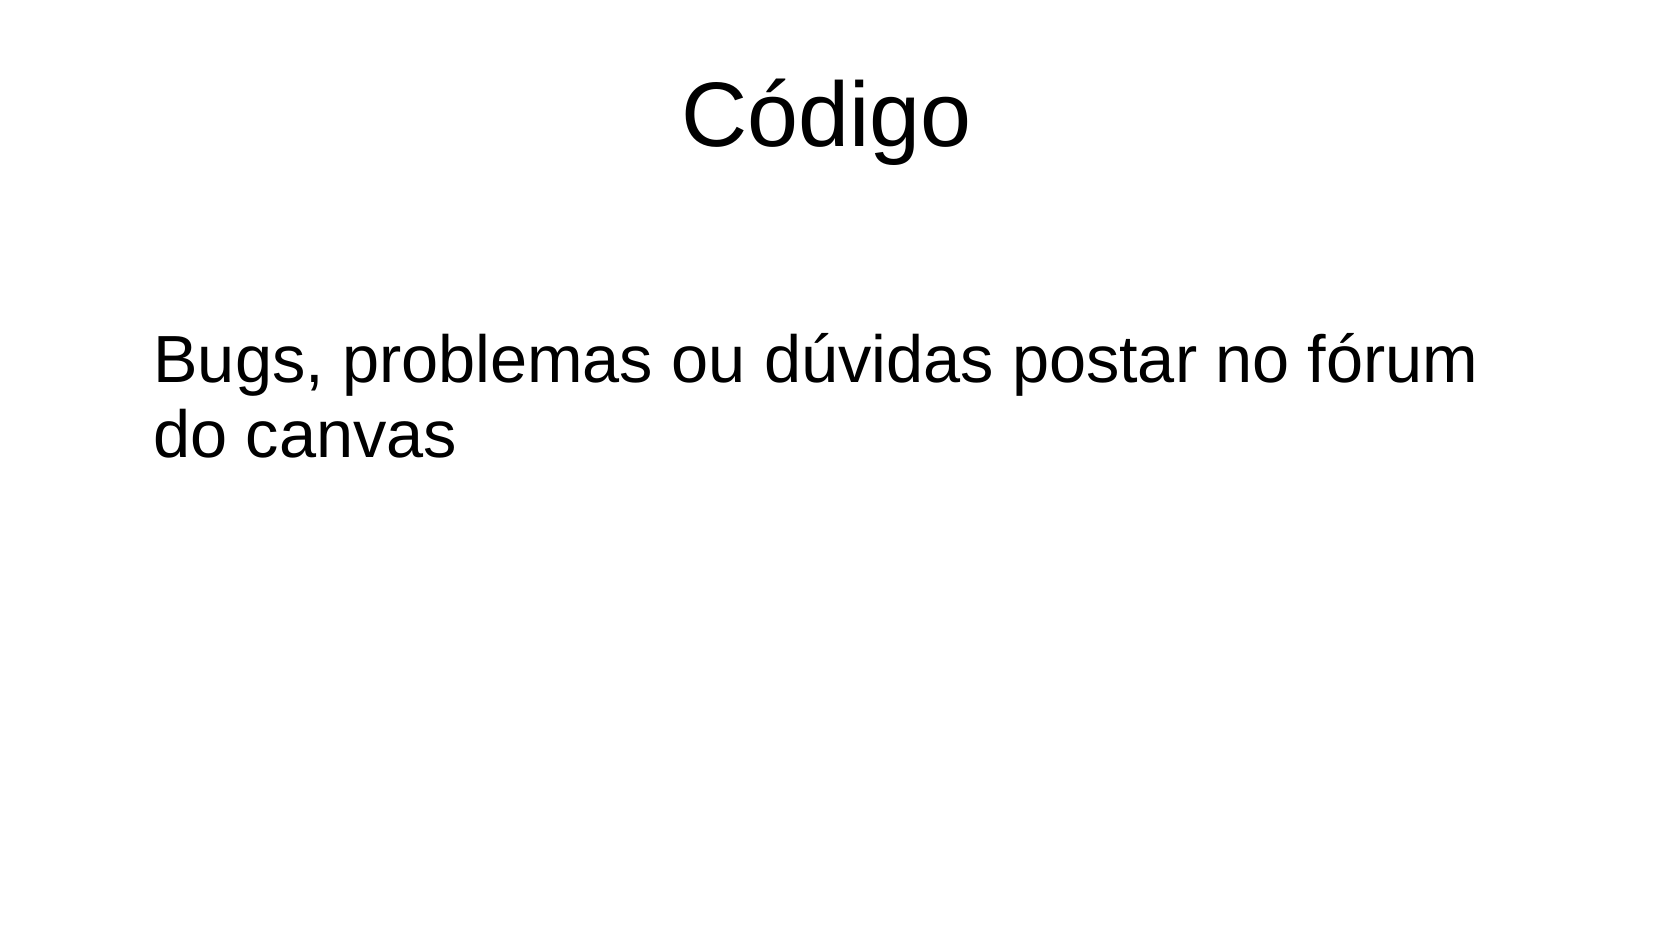

# Código
Bugs, problemas ou dúvidas postar no fórum do canvas